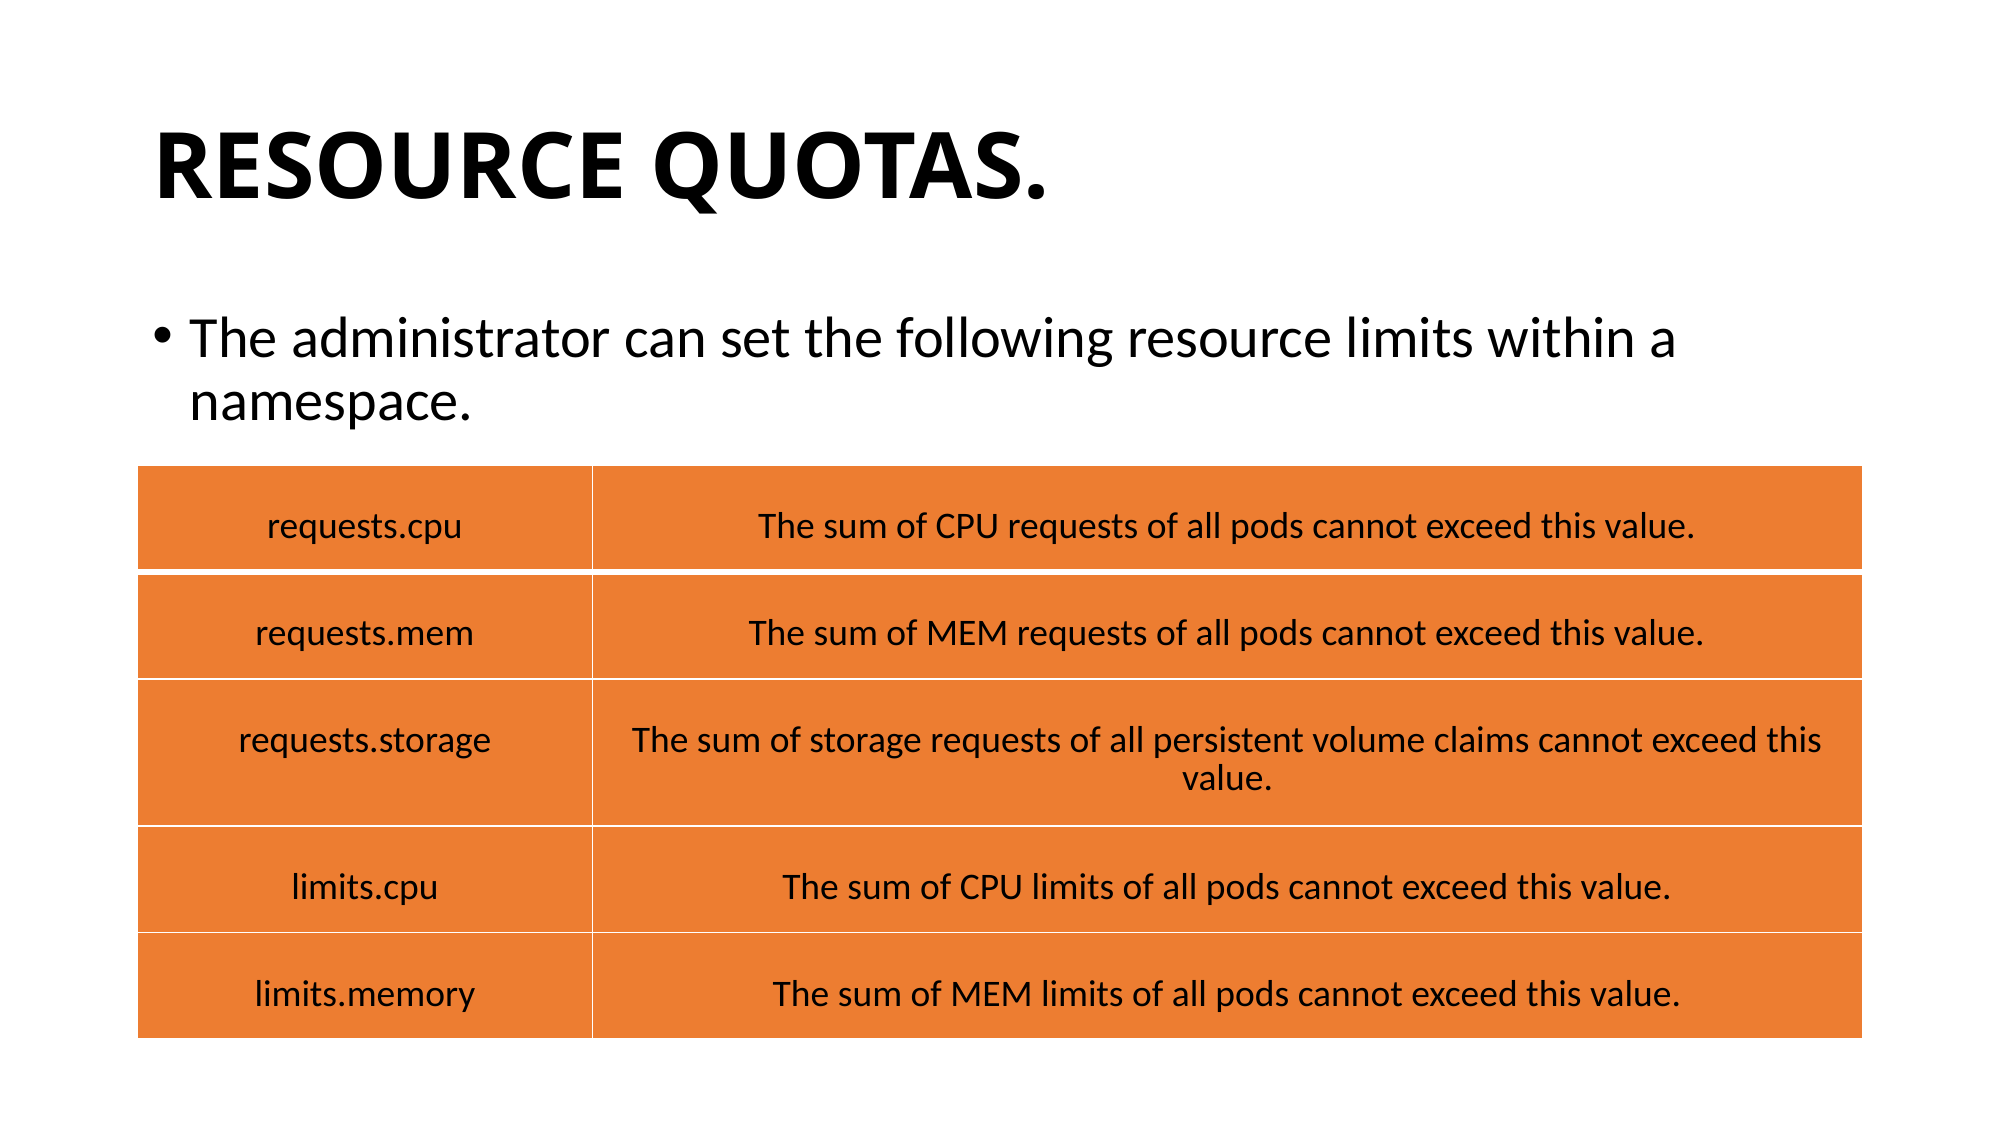

# RESOURCE QUOTAS.
The administrator can set the following resource limits within a namespace.
| requests.cpu | The sum of CPU requests of all pods cannot exceed this value. |
| --- | --- |
| requests.mem | The sum of MEM requests of all pods cannot exceed this value. |
| requests.storage | The sum of storage requests of all persistent volume claims cannot exceed this value. |
| limits.cpu | The sum of CPU limits of all pods cannot exceed this value. |
| limits.memory | The sum of MEM limits of all pods cannot exceed this value. |